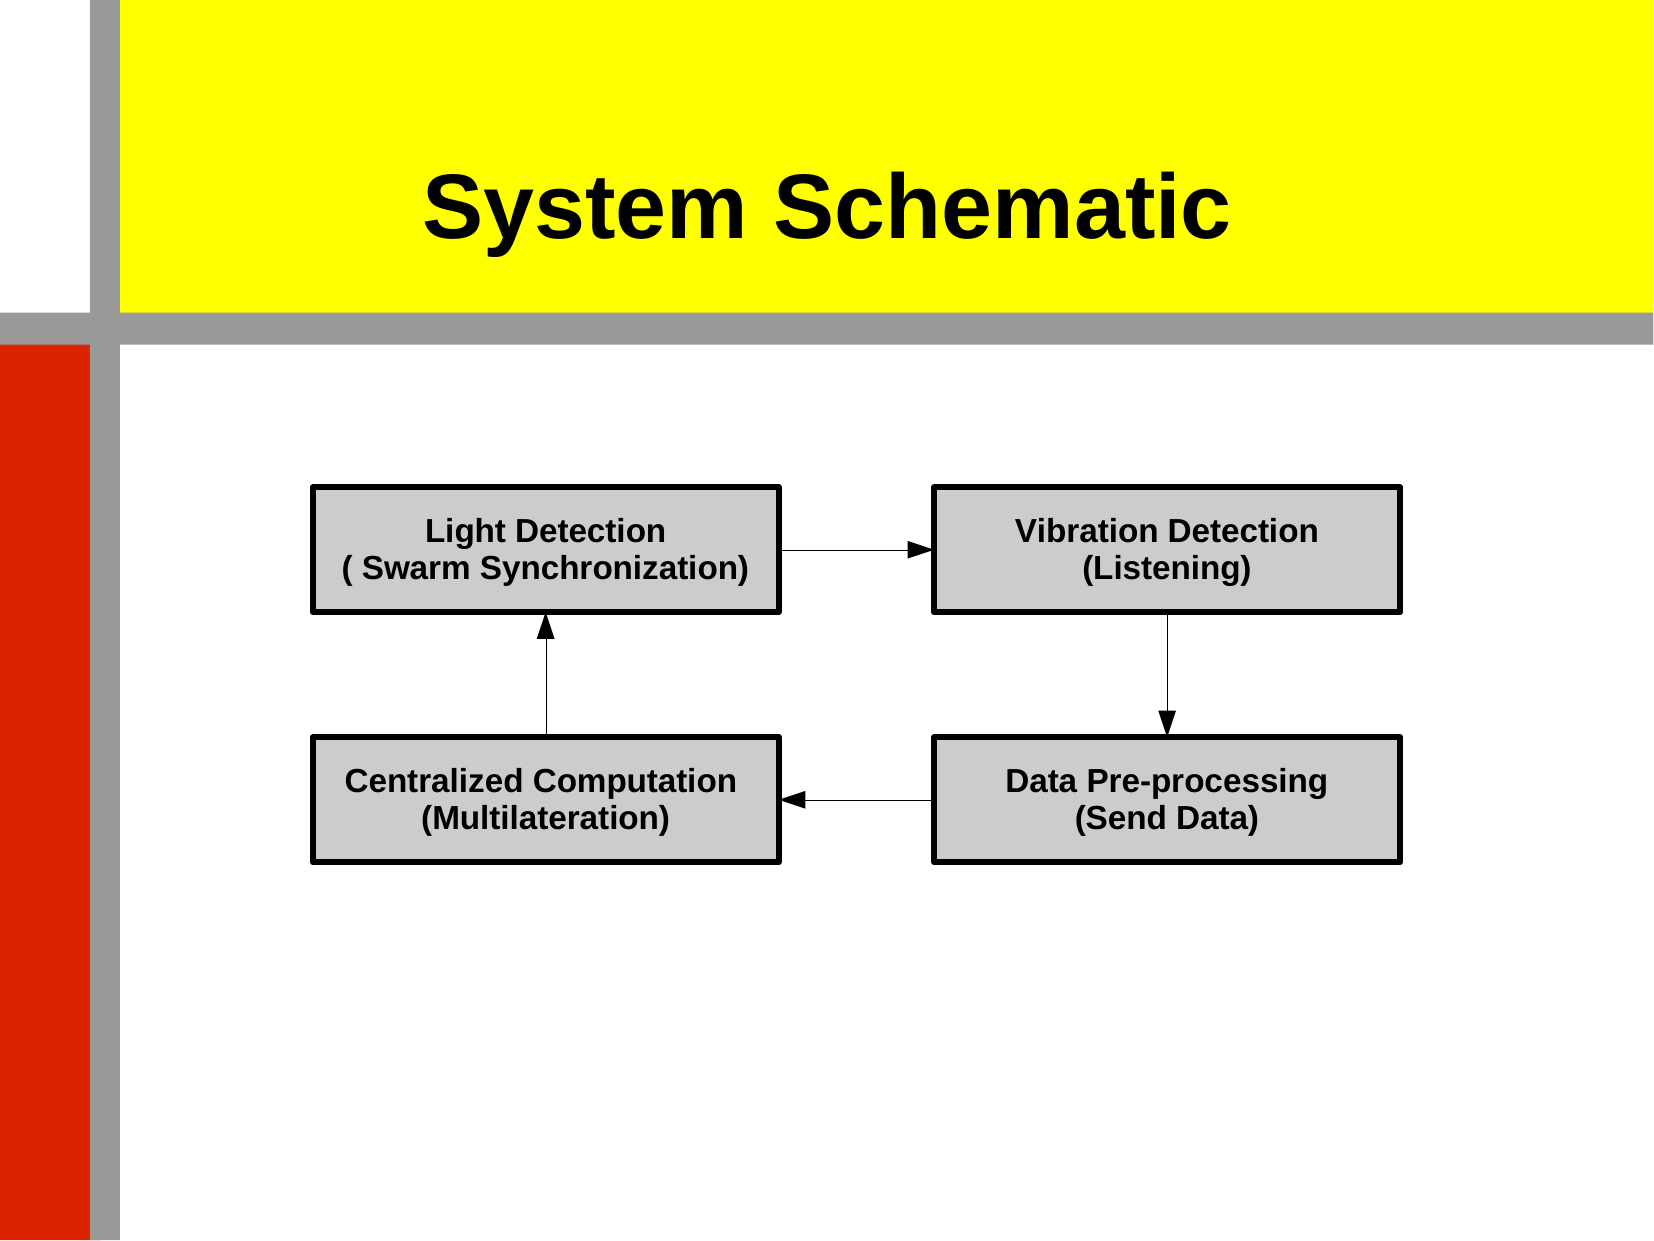

# System Schematic
Light Detection
( Swarm Synchronization)
Vibration Detection
(Listening)
Centralized Computation
(Multilateration)
Data Pre-processing
(Send Data)